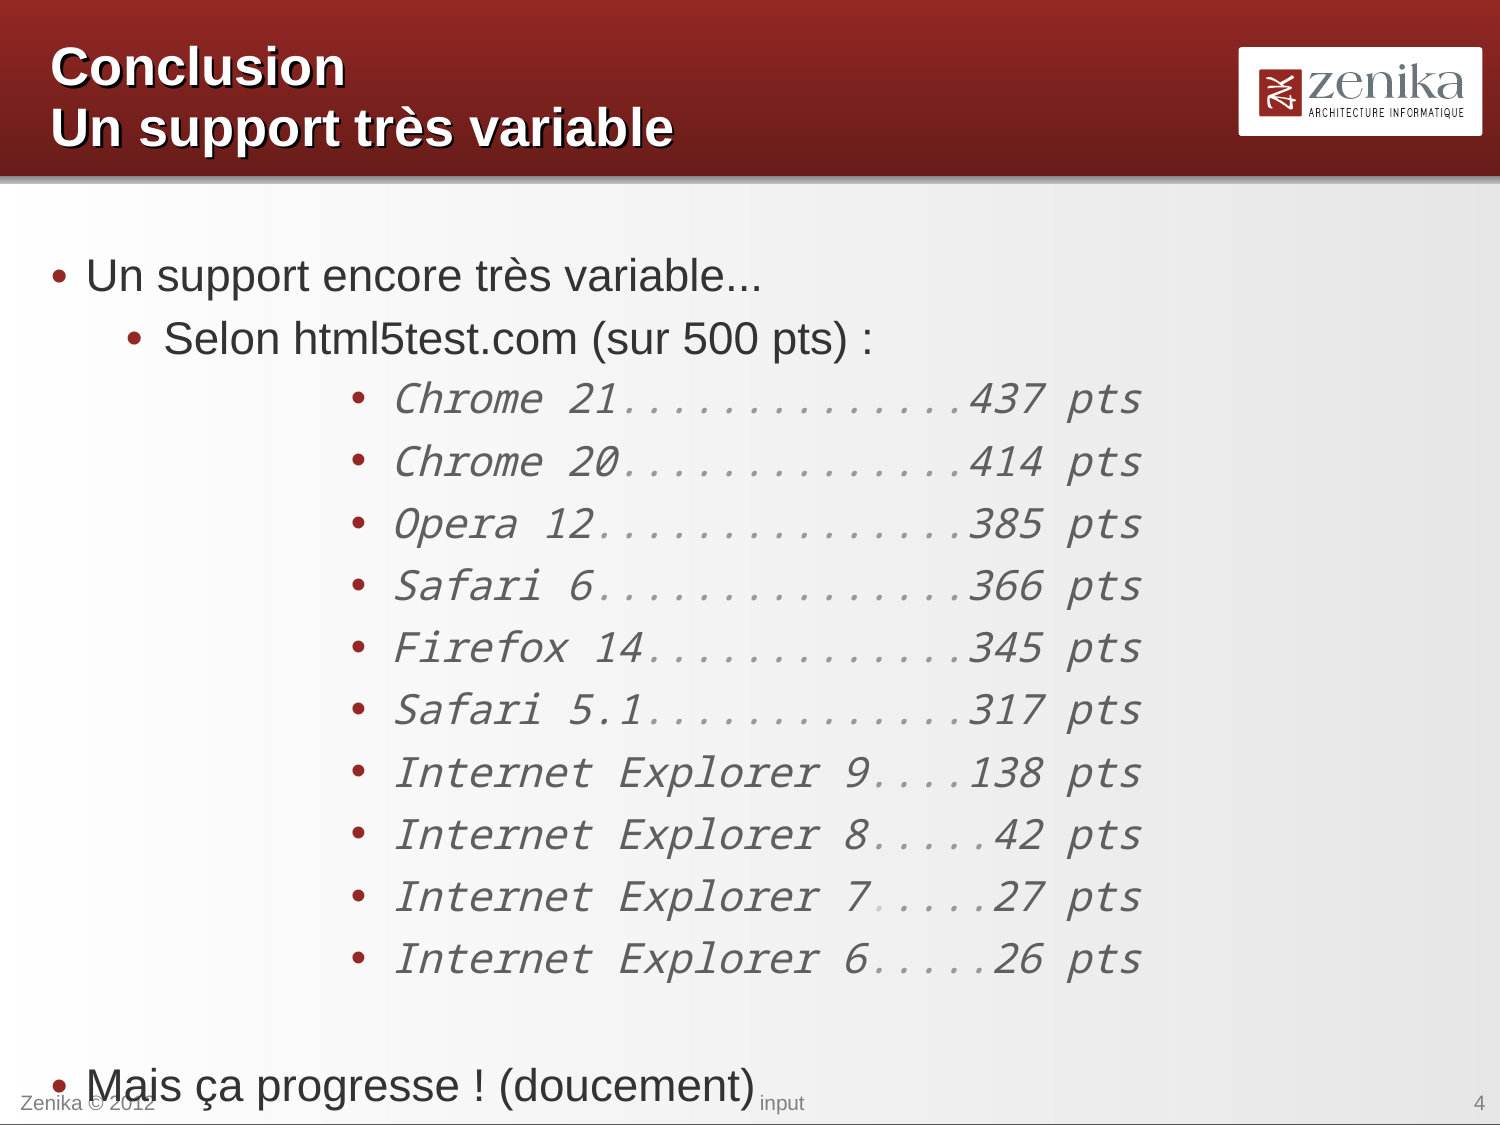

# Conclusion Un support très variable
Un support encore très variable...
Selon html5test.com (sur 500 pts) :
 Chrome 21..............437 pts
 Chrome 20..............414 pts
 Opera 12...............385 pts
 Safari 6...............366 pts
 Firefox 14.............345 pts
 Safari 5.1.............317 pts
 Internet Explorer 9....138 pts
 Internet Explorer 8.....42 pts
 Internet Explorer 7.....27 pts
 Internet Explorer 6.....26 pts
Mais ça progresse ! (doucement)
http://caniuse.com/